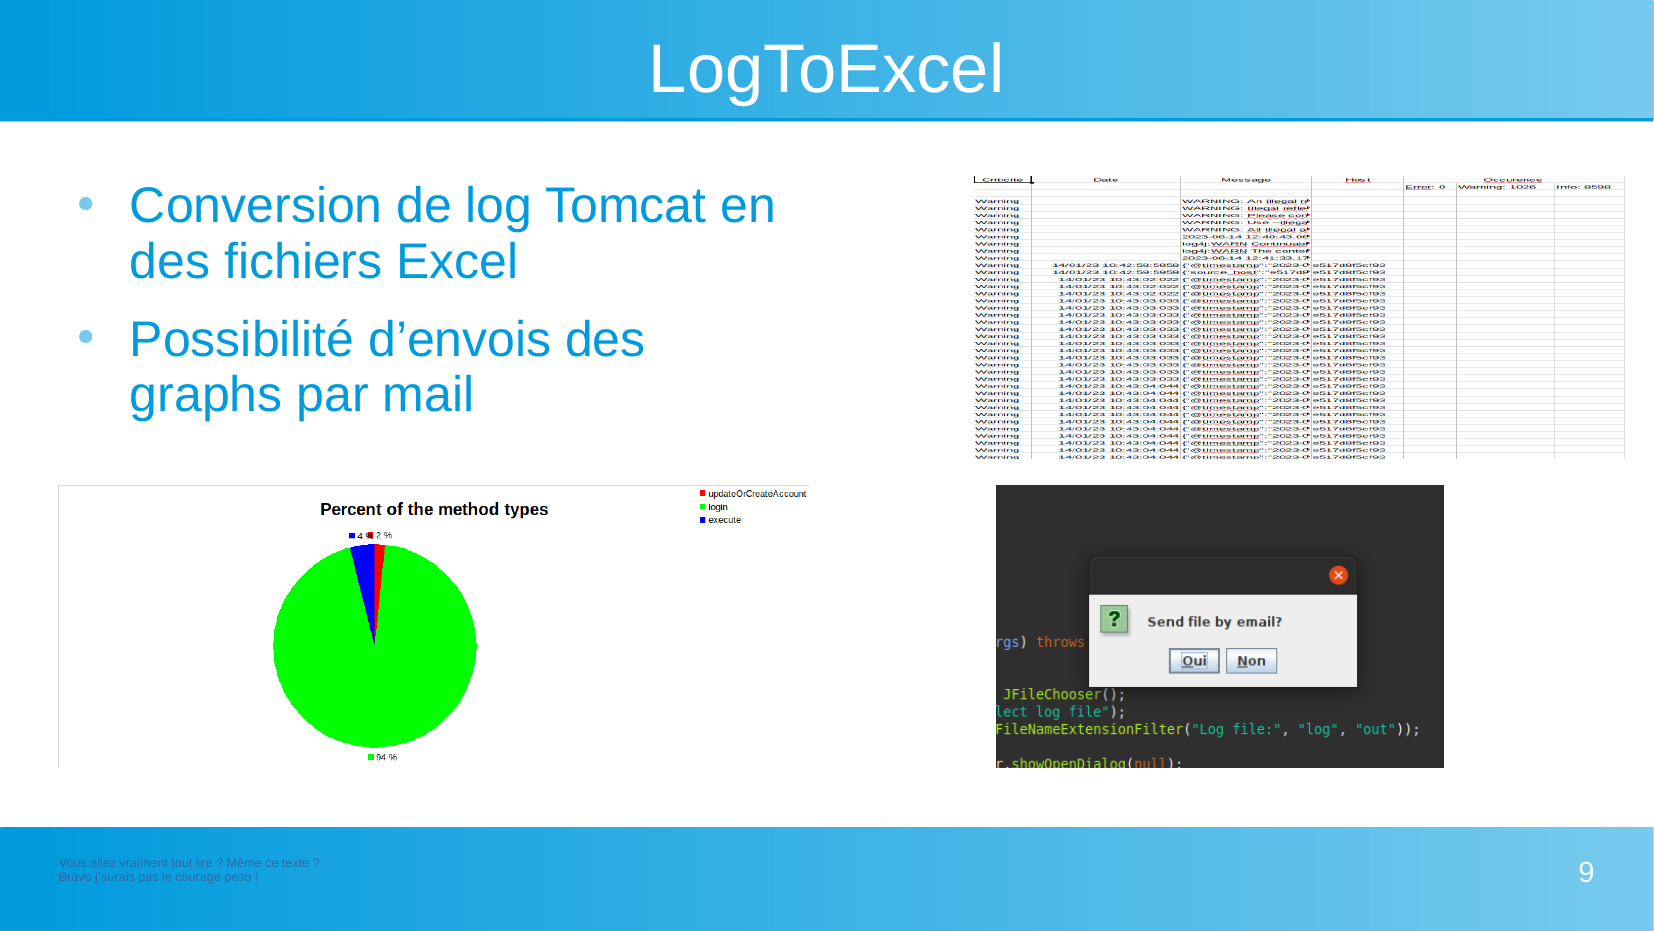

# LogToExcel
Conversion de log Tomcat en des fichiers Excel
Possibilité d’envois des graphs par mail
9